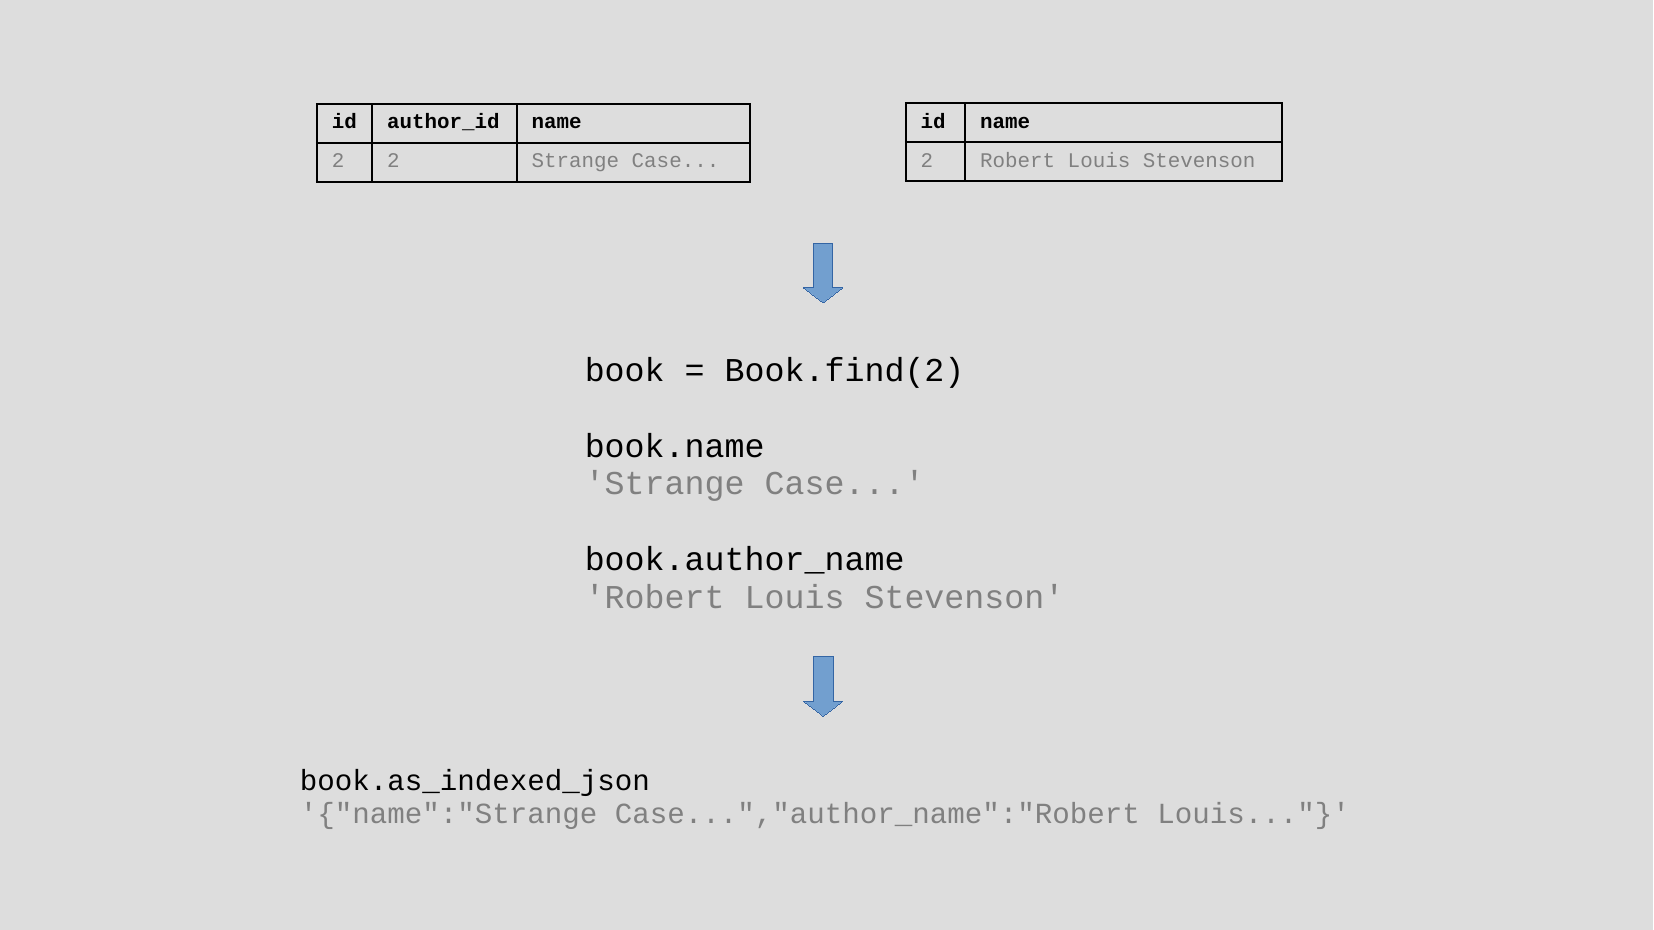

| id | name |
| --- | --- |
| 2 | Robert Louis Stevenson |
| id | author\_id | name |
| --- | --- | --- |
| 2 | 2 | Strange Case... |
book = Book.find(2)
book.name
'Strange Case...'
book.author_name
'Robert Louis Stevenson'
book.as_indexed_json
'{"name":"Strange Case...","author_name":"Robert Louis..."}'